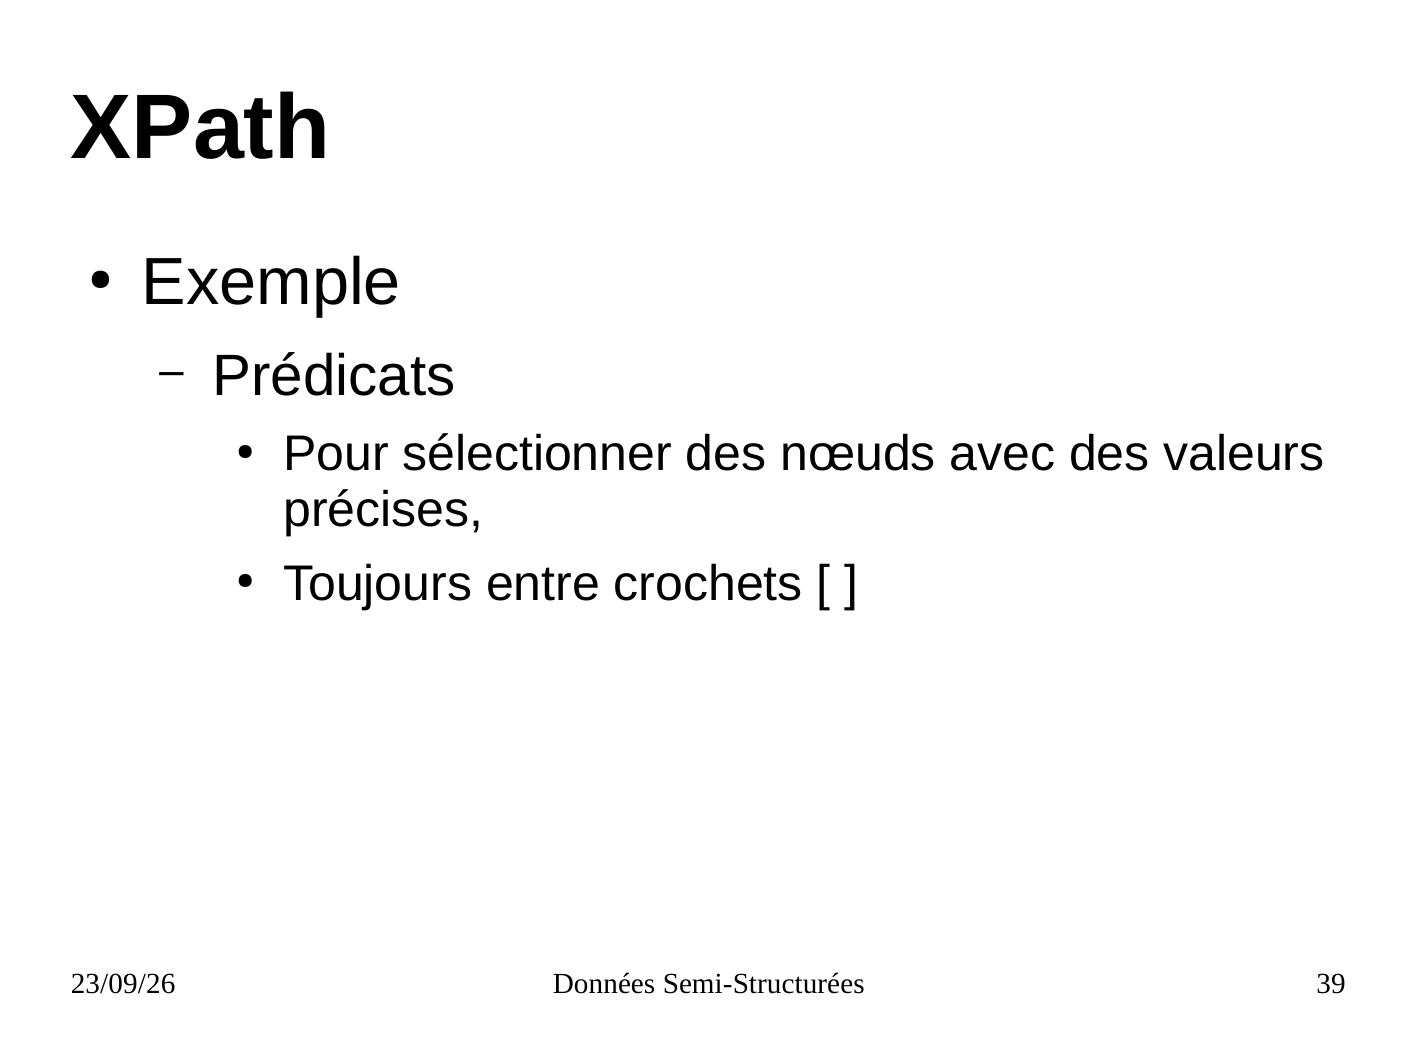

# XPath
Exemple
Prédicats
Pour sélectionner des nœuds avec des valeurs précises,
Toujours entre crochets [ ]
Données Semi-Structurées
39